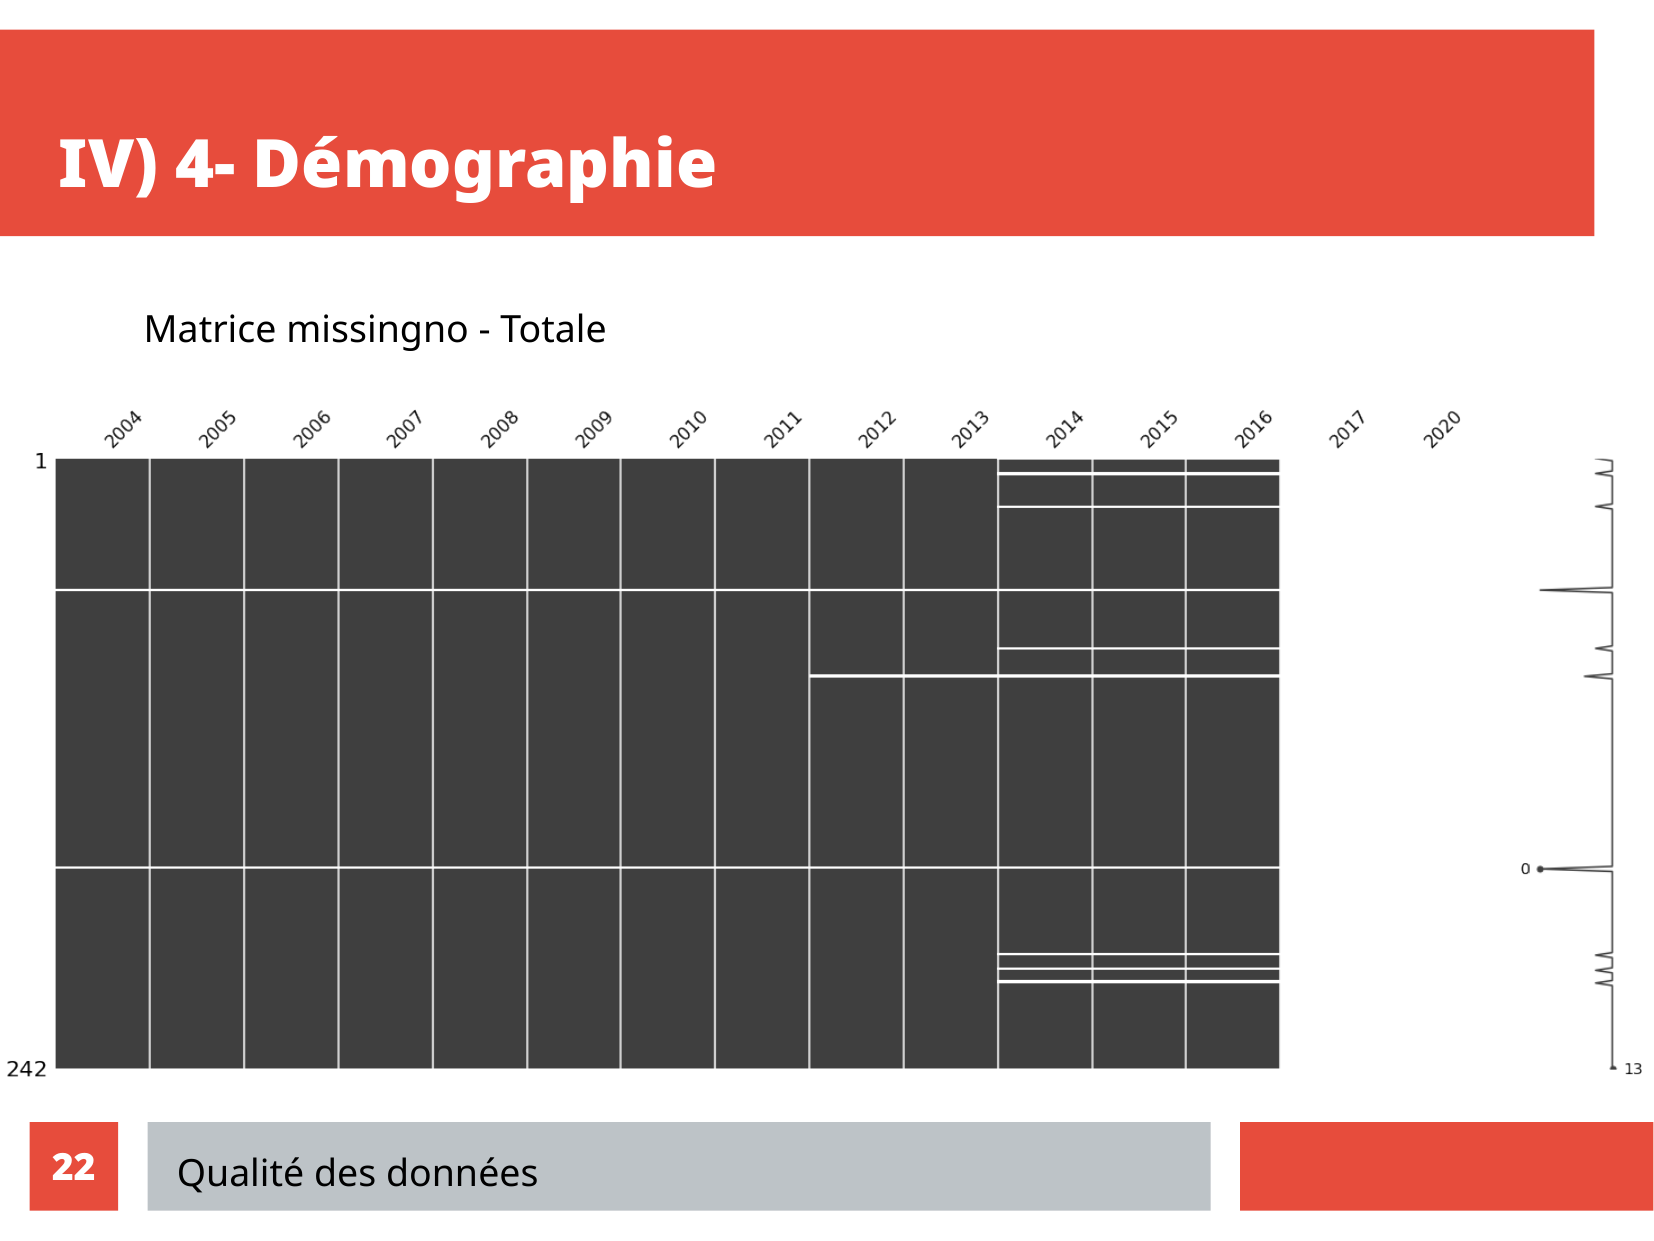

# IV) 4- Démographie
Matrice missingno - Totale
22
Qualité des données